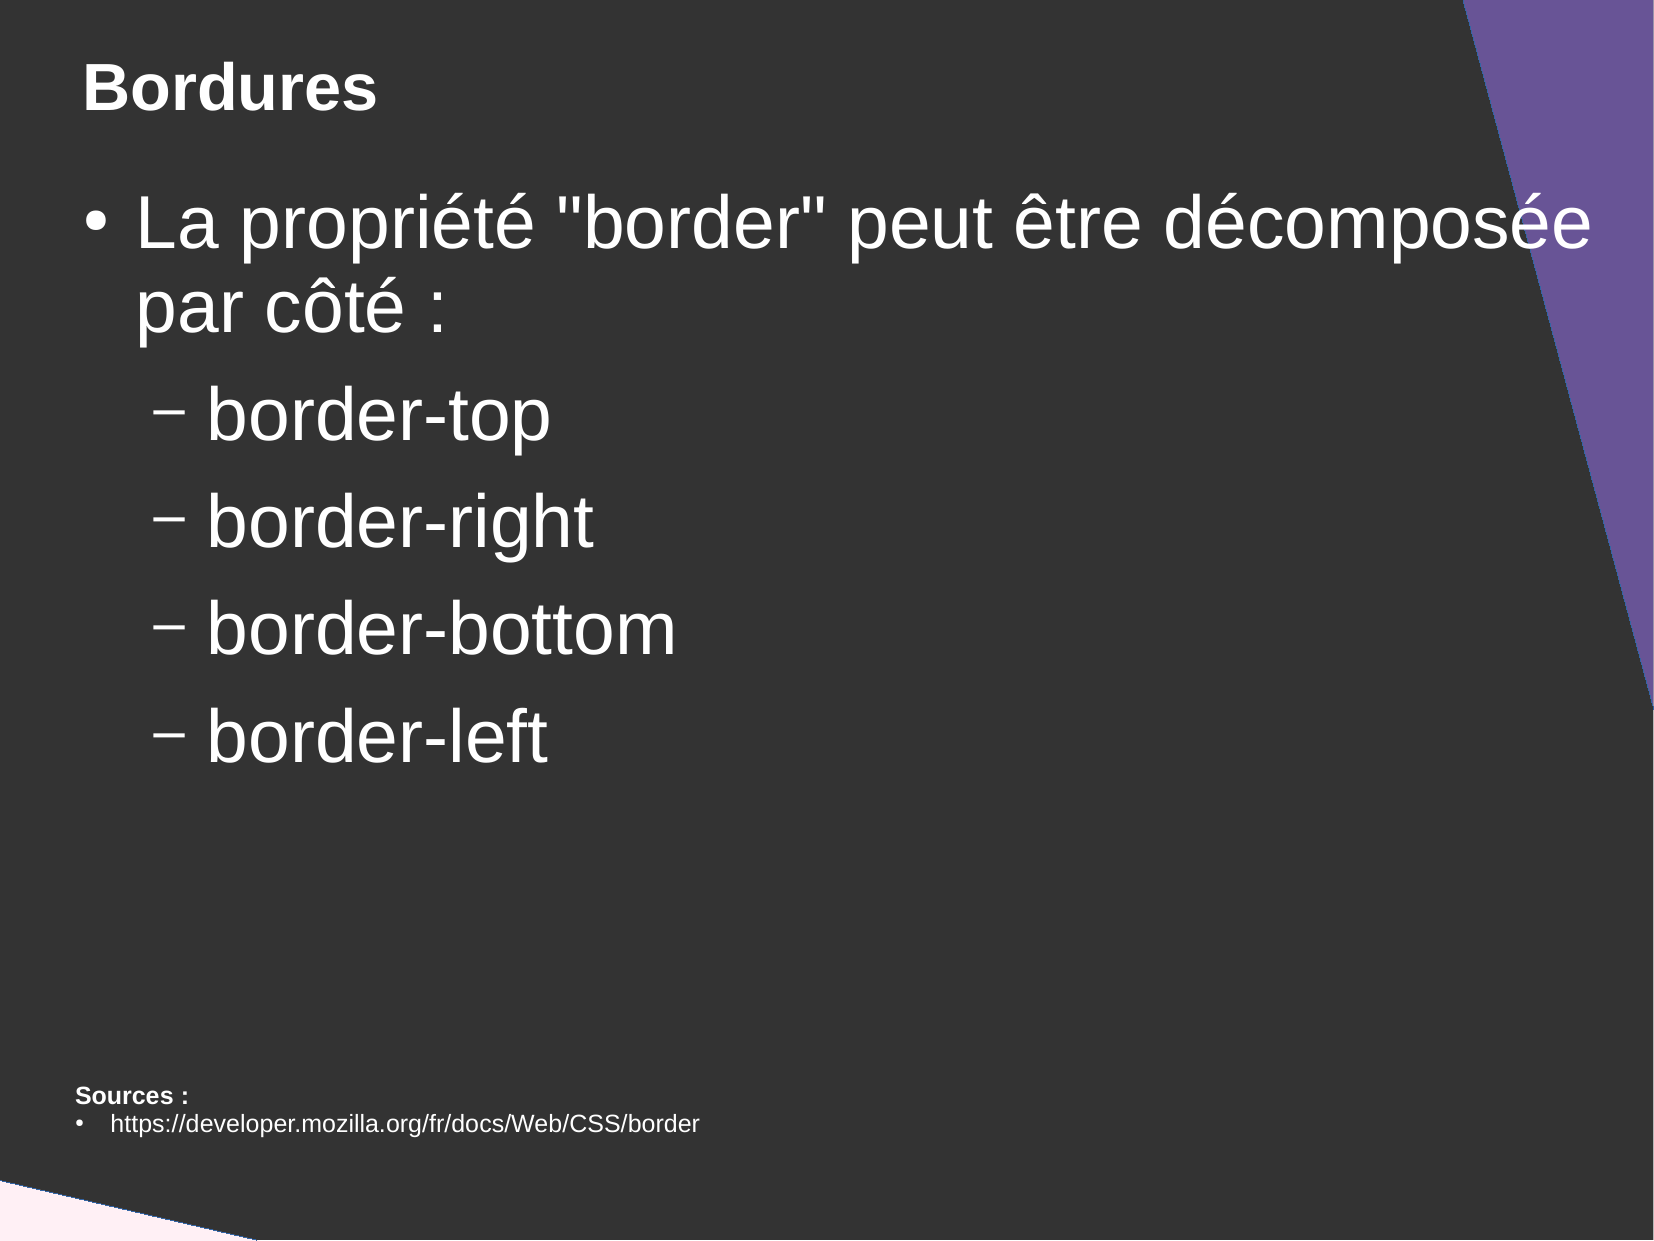

# Bordures
La propriété "border" peut être décomposée par côté :
border-top
border-right
border-bottom
border-left
Sources :
https://developer.mozilla.org/fr/docs/Web/CSS/border